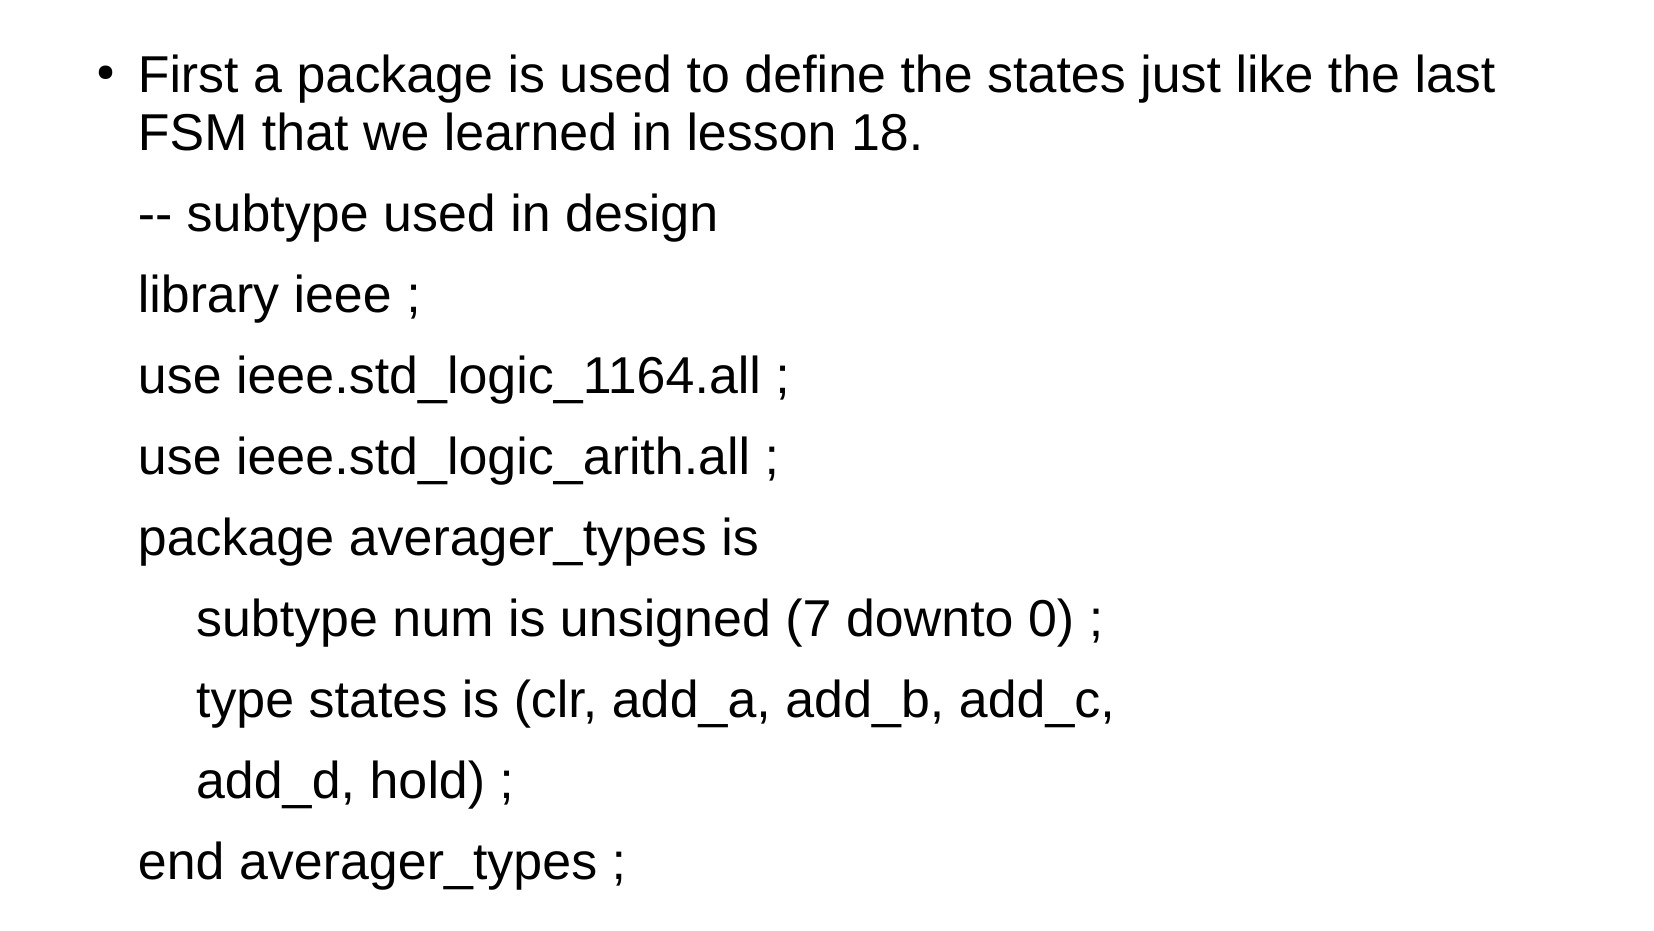

# First a package is used to define the states just like the last FSM that we learned in lesson 18.
-- subtype used in design
library ieee ;
use ieee.std_logic_1164.all ;
use ieee.std_logic_arith.all ;
package averager_types is
 subtype num is unsigned (7 downto 0) ;
 type states is (clr, add_a, add_b, add_c,
 add_d, hold) ;
end averager_types ;